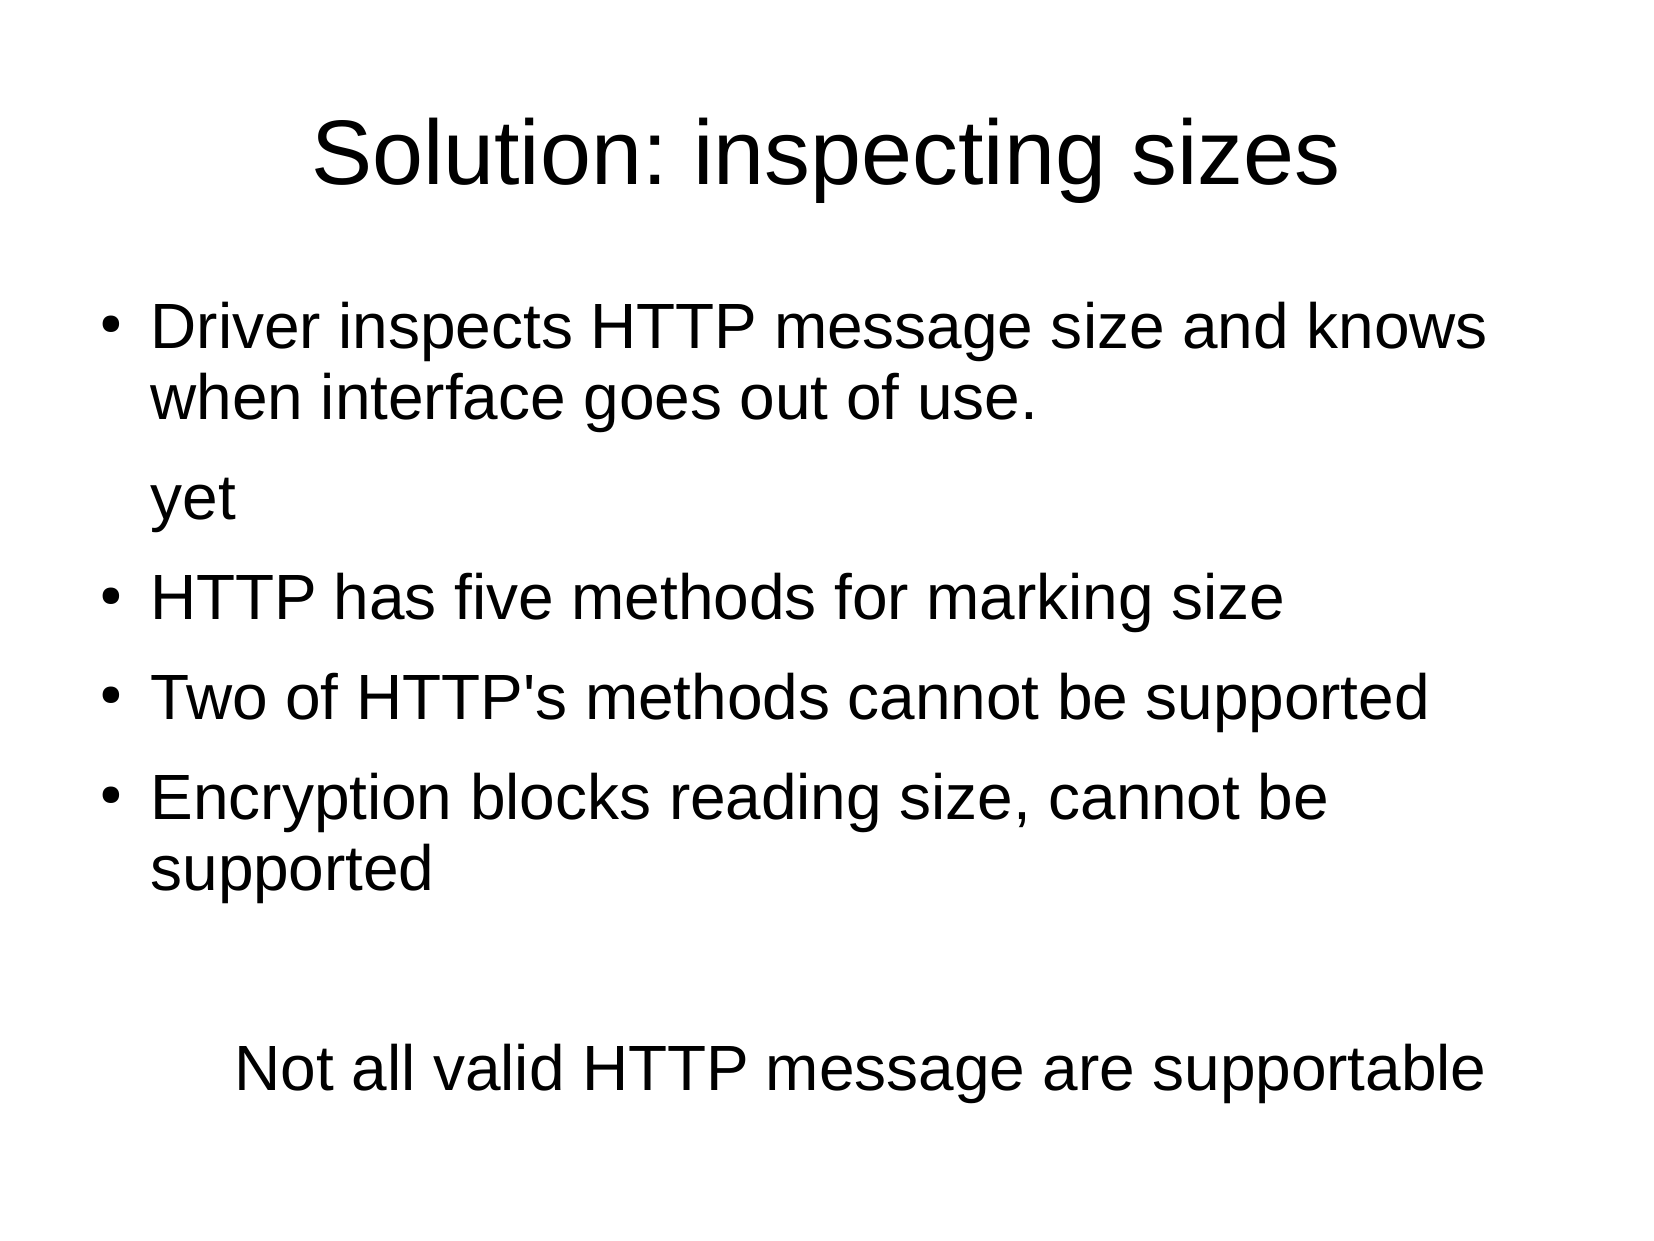

# Solution: inspecting sizes
Driver inspects HTTP message size and knows when interface goes out of use.
yet
HTTP has five methods for marking size
Two of HTTP's methods cannot be supported
Encryption blocks reading size, cannot be supported
Not all valid HTTP message are supportable